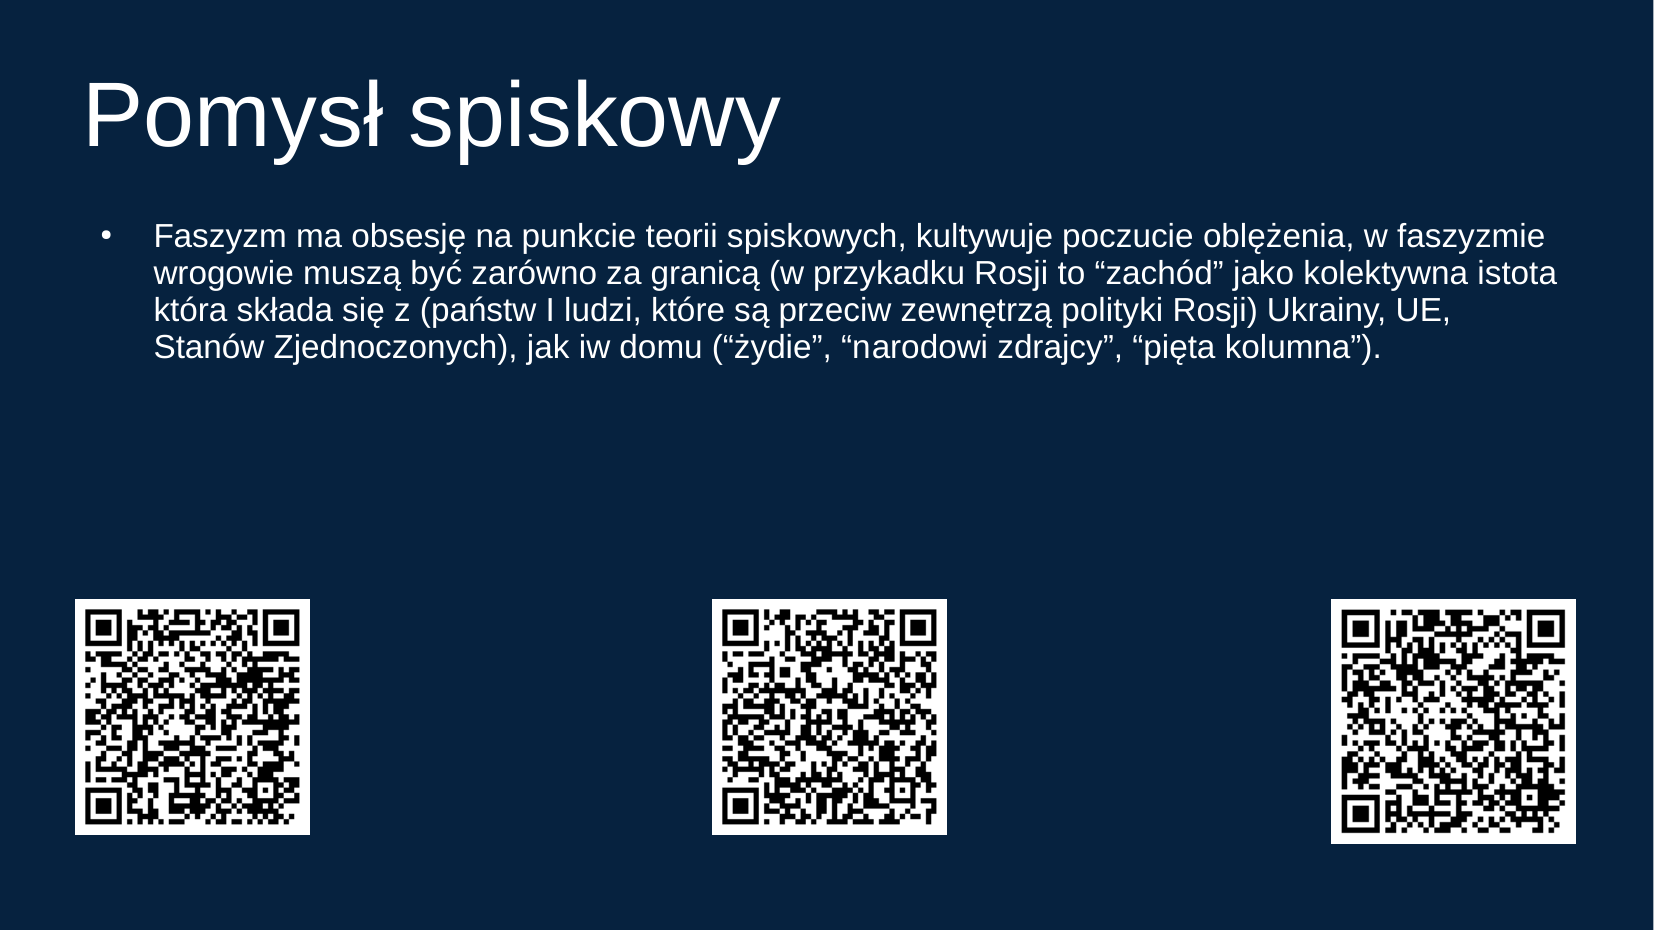

# Pomysł spiskowy
Faszyzm ma obsesję na punkcie teorii spiskowych, kultywuje poczucie oblężenia, w faszyzmie wrogowie muszą być zarówno za granicą (w przykadku Rosji to “zachód” jako kolektywna istota która składa się z (państw I ludzi, które są przeciw zewnętrzą polityki Rosji) Ukrainy, UE, Stanów Zjednoczonych), jak iw domu (“żydie”, “narodowi zdrajcy”, “pięta kolumna”).